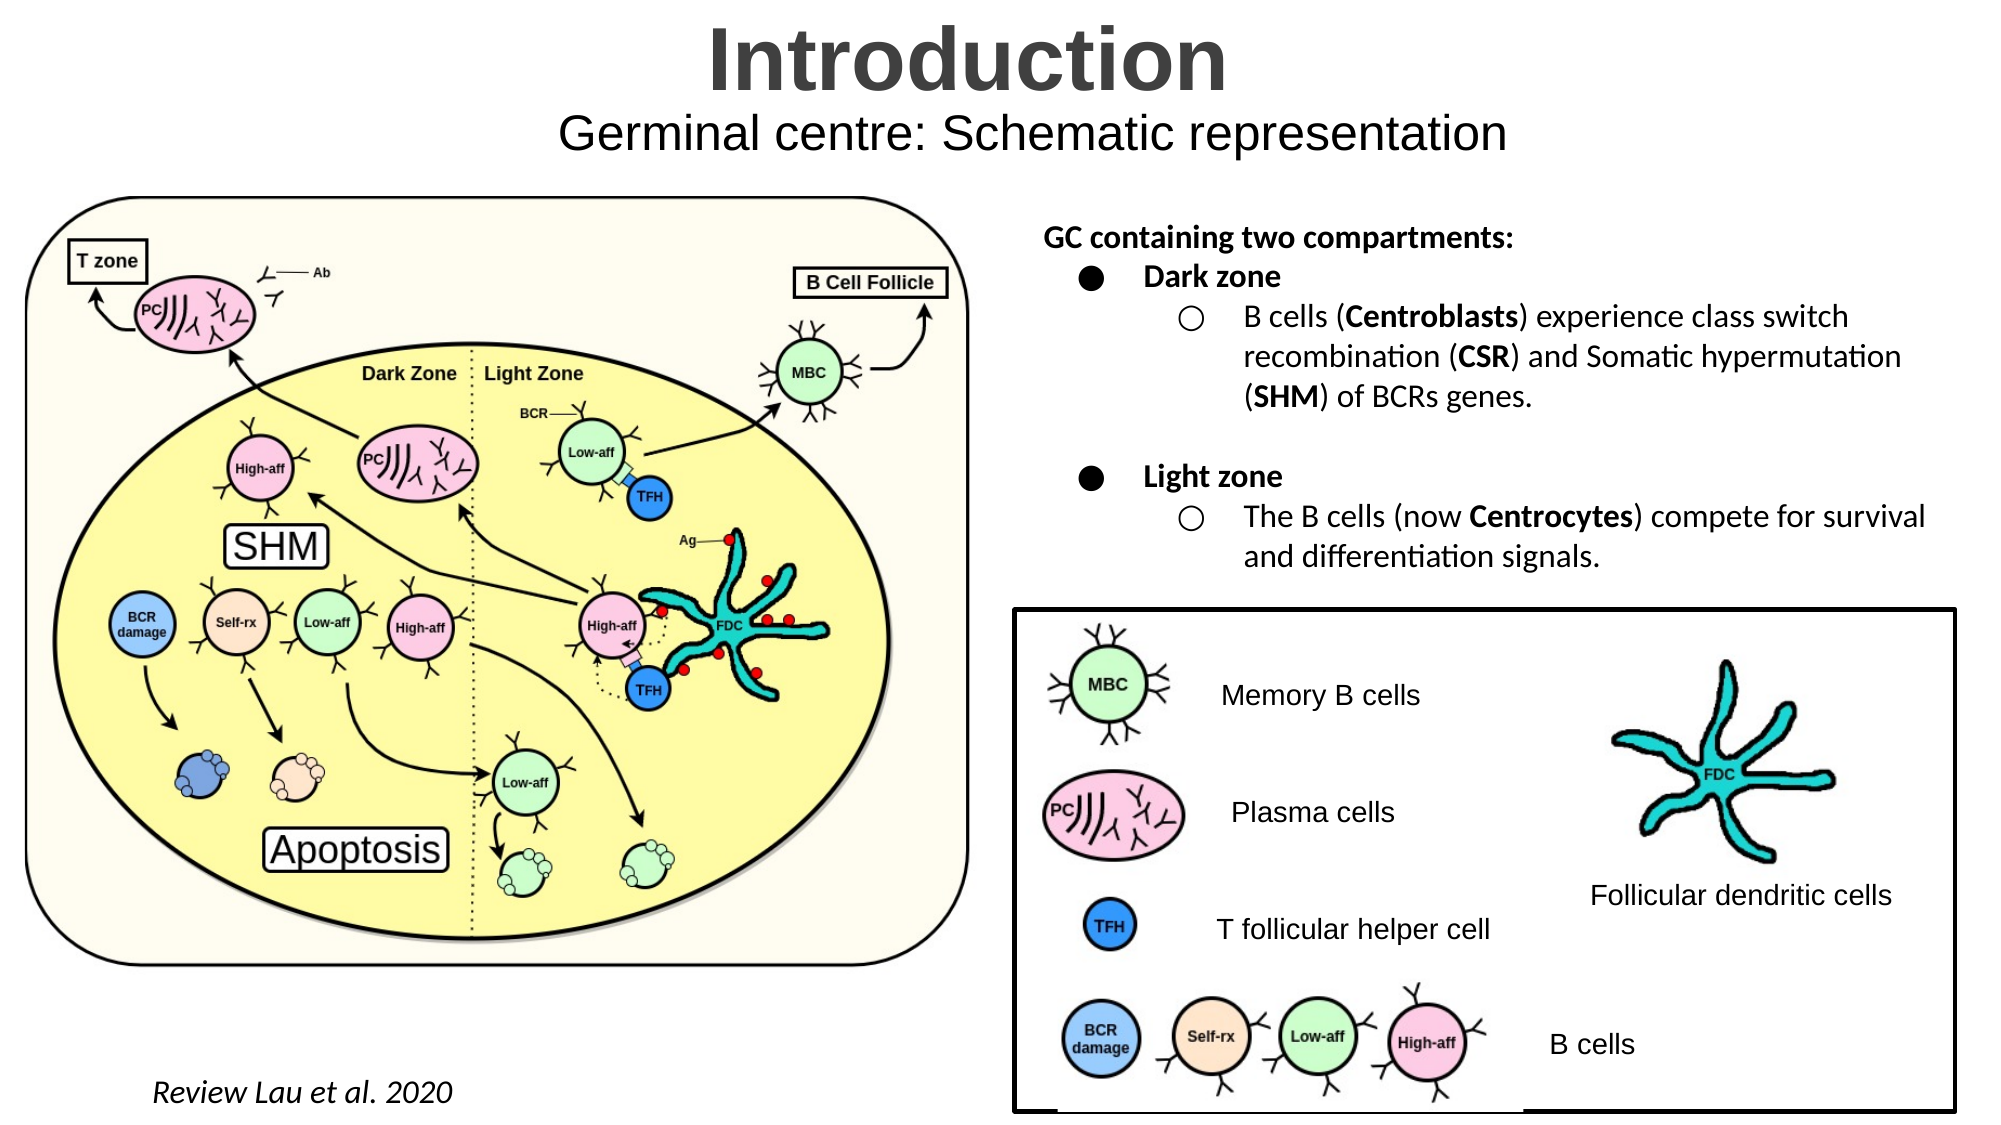

Introduction
Germinal centre: Schematic representation
GC containing two compartments:
Dark zone
B cells (Centroblasts) experience class switch recombination (CSR) and Somatic hypermutation (SHM) of BCRs genes.
Light zone
The B cells (now Centrocytes) compete for survival and differentiation signals.
Memory B cells
Plasma cells
Follicular dendritic cells
T follicular helper cell
B cells
Review Lau et al. 2020